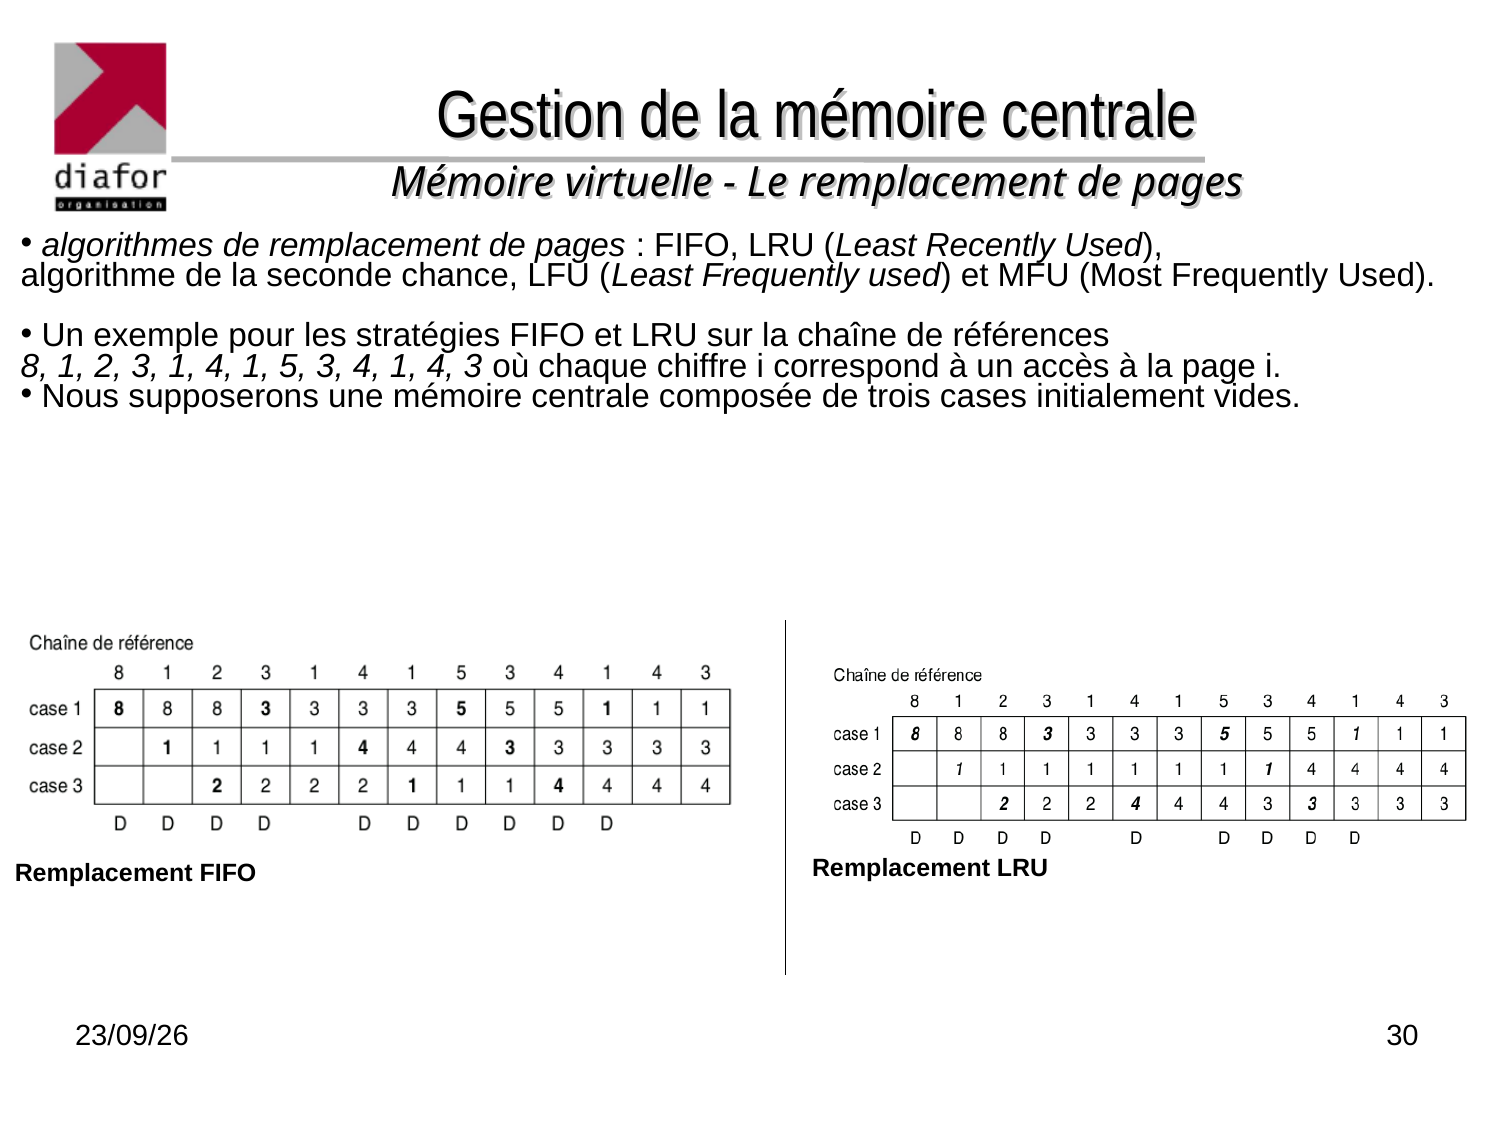

# Gestion de la mémoire centrale Mémoire virtuelle - Le remplacement de pages
 algorithmes de remplacement de pages : FIFO, LRU (Least Recently Used),
algorithme de la seconde chance, LFU (Least Frequently used) et MFU (Most Frequently Used).
 Un exemple pour les stratégies FIFO et LRU sur la chaîne de références
8, 1, 2, 3, 1, 4, 1, 5, 3, 4, 1, 4, 3 où chaque chiffre i correspond à un accès à la page i.
 Nous supposerons une mémoire centrale composée de trois cases initialement vides.
Remplacement LRU
Remplacement FIFO
30